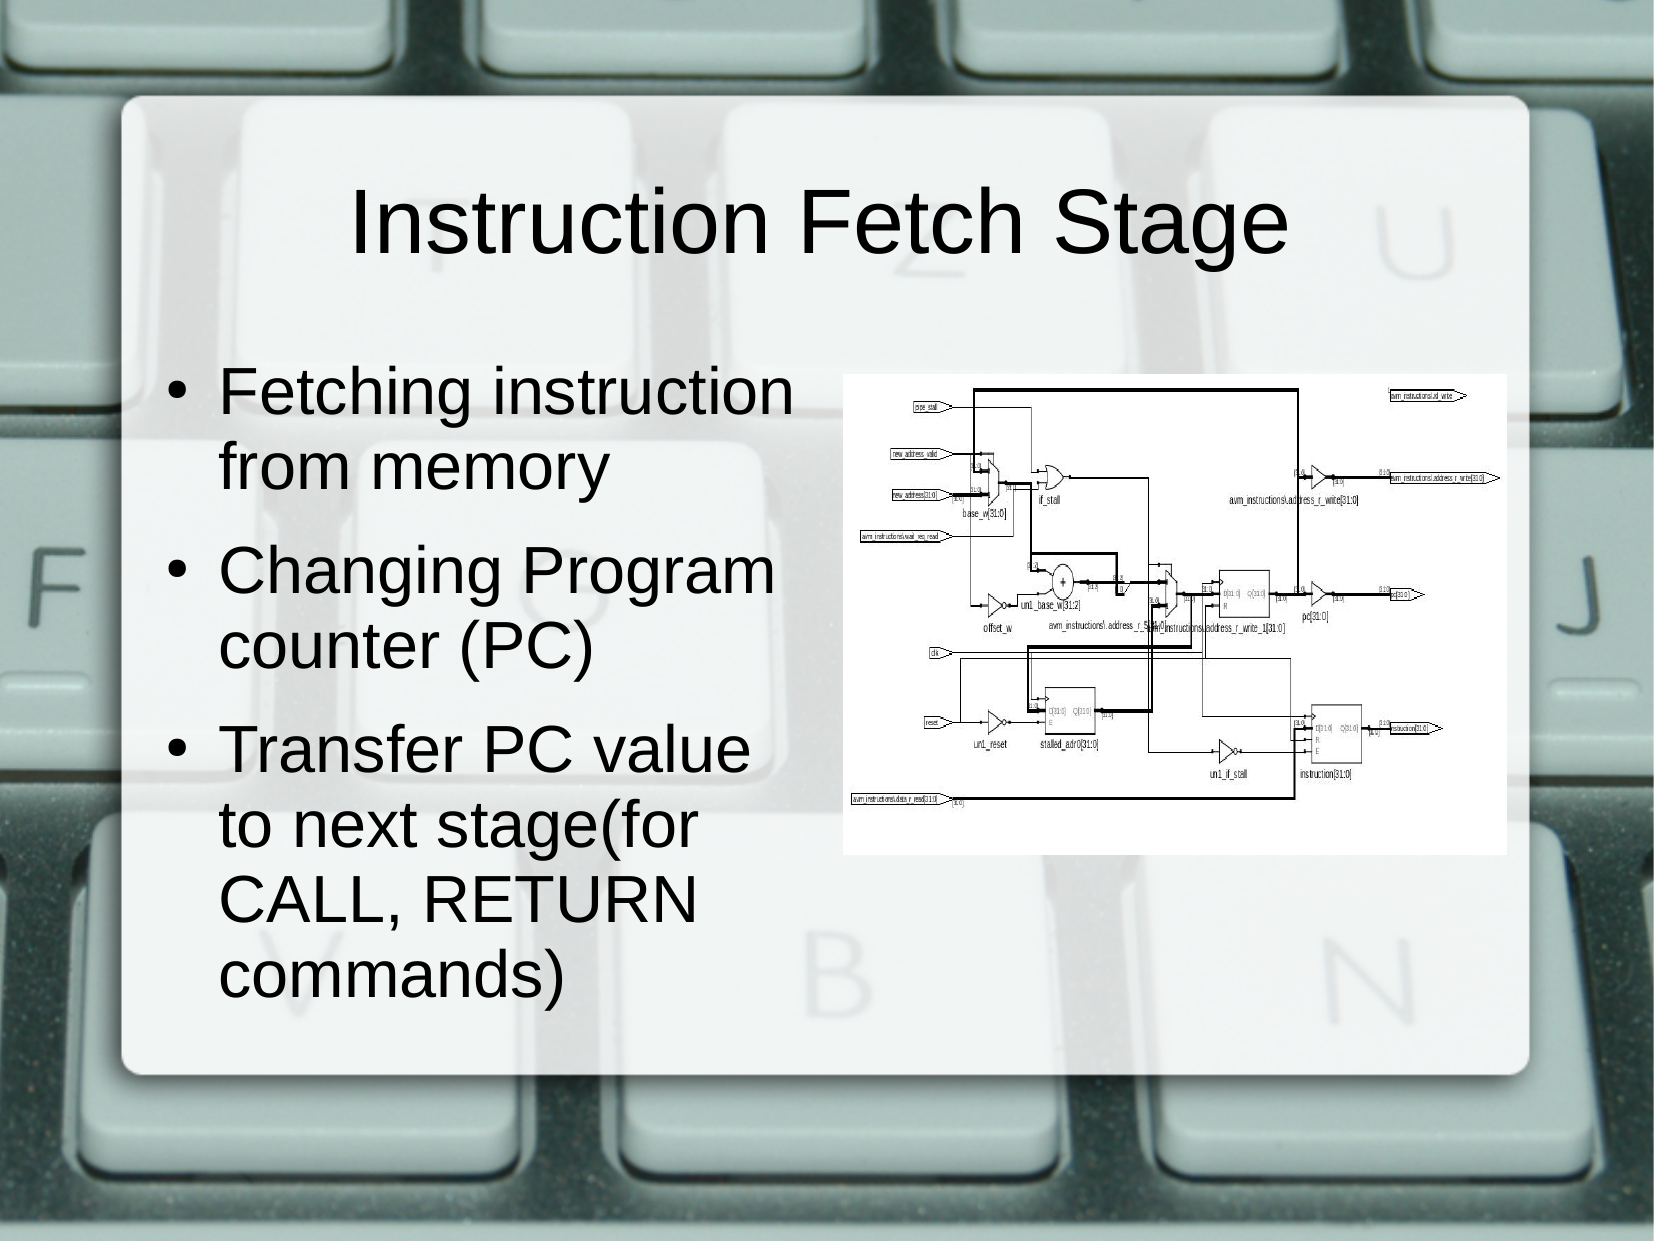

# Instruction Fetch Stage
Fetching instruction from memory
Changing Program counter (PC)
Transfer PC value to next stage(for CALL, RETURN commands)